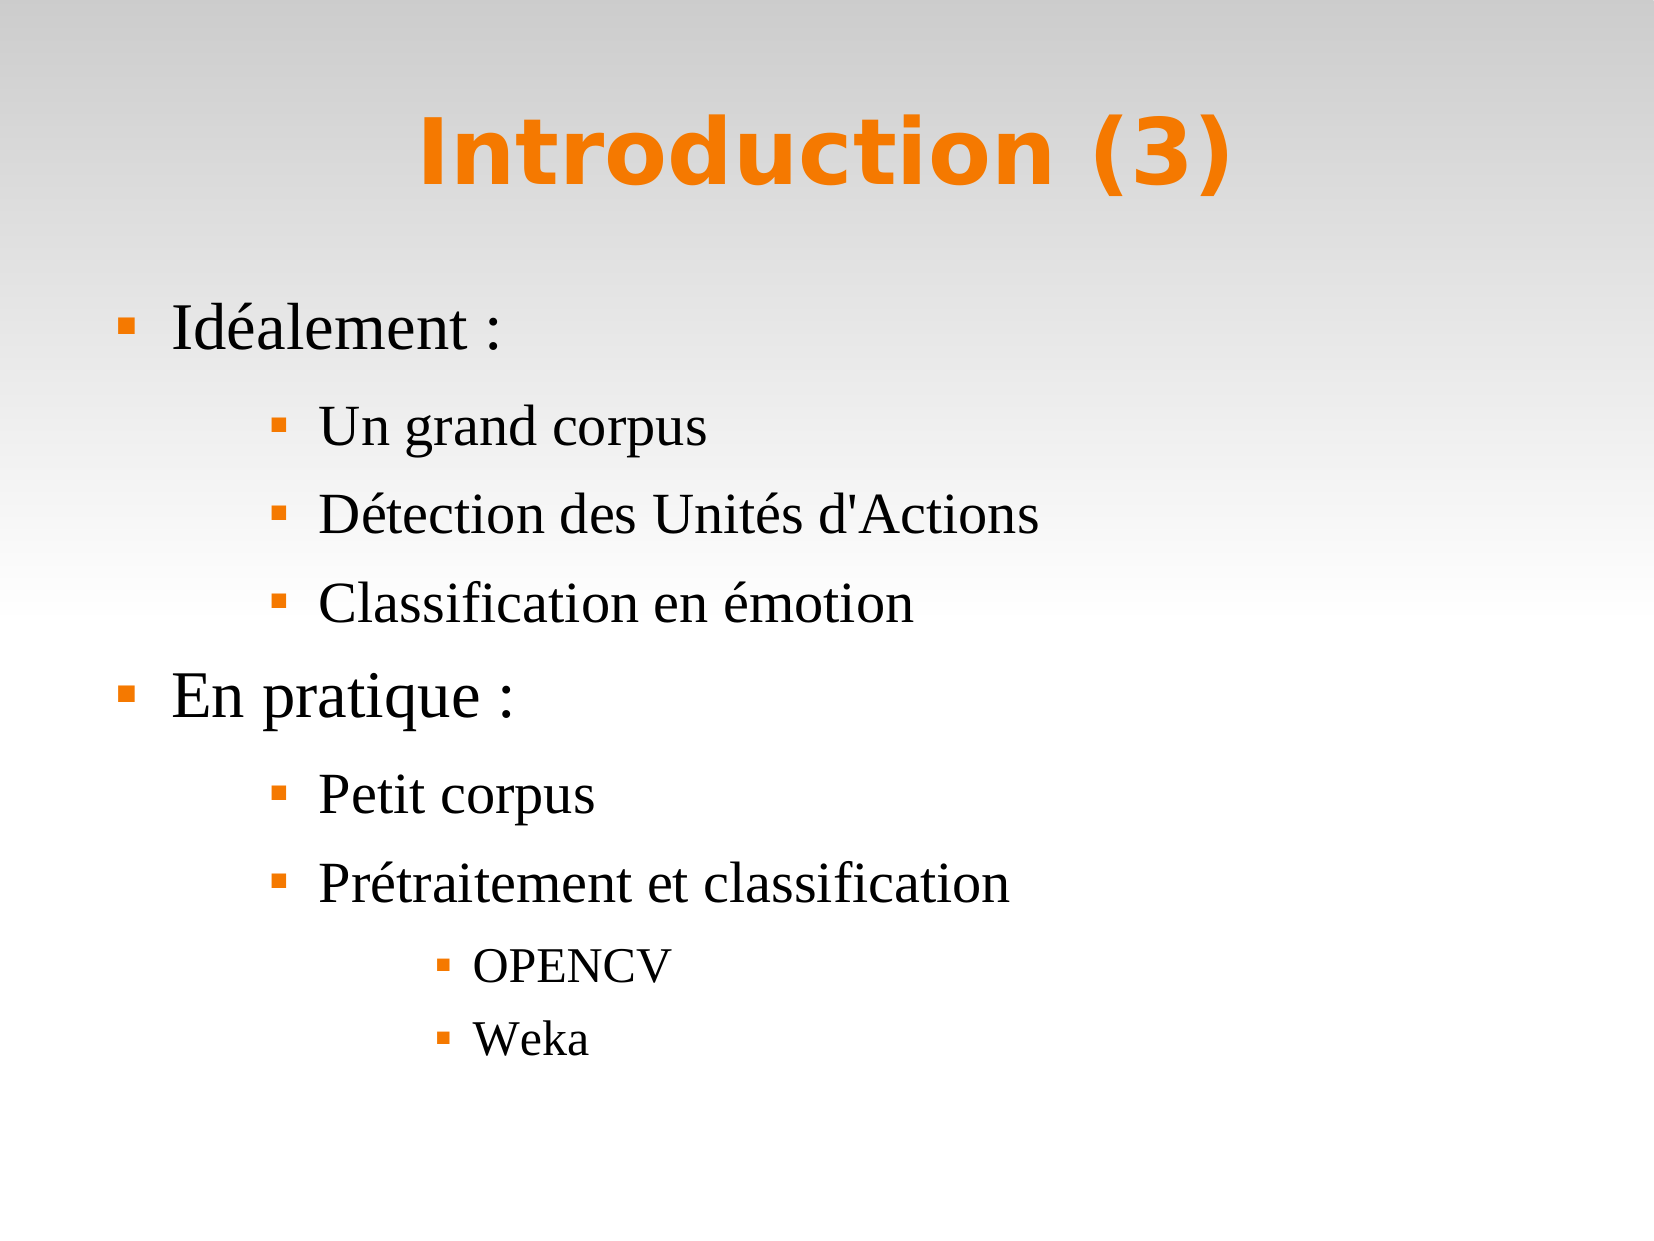

# Introduction (3)
Idéalement :
Un grand corpus
Détection des Unités d'Actions
Classification en émotion
En pratique :
Petit corpus
Prétraitement et classification
OPENCV
Weka